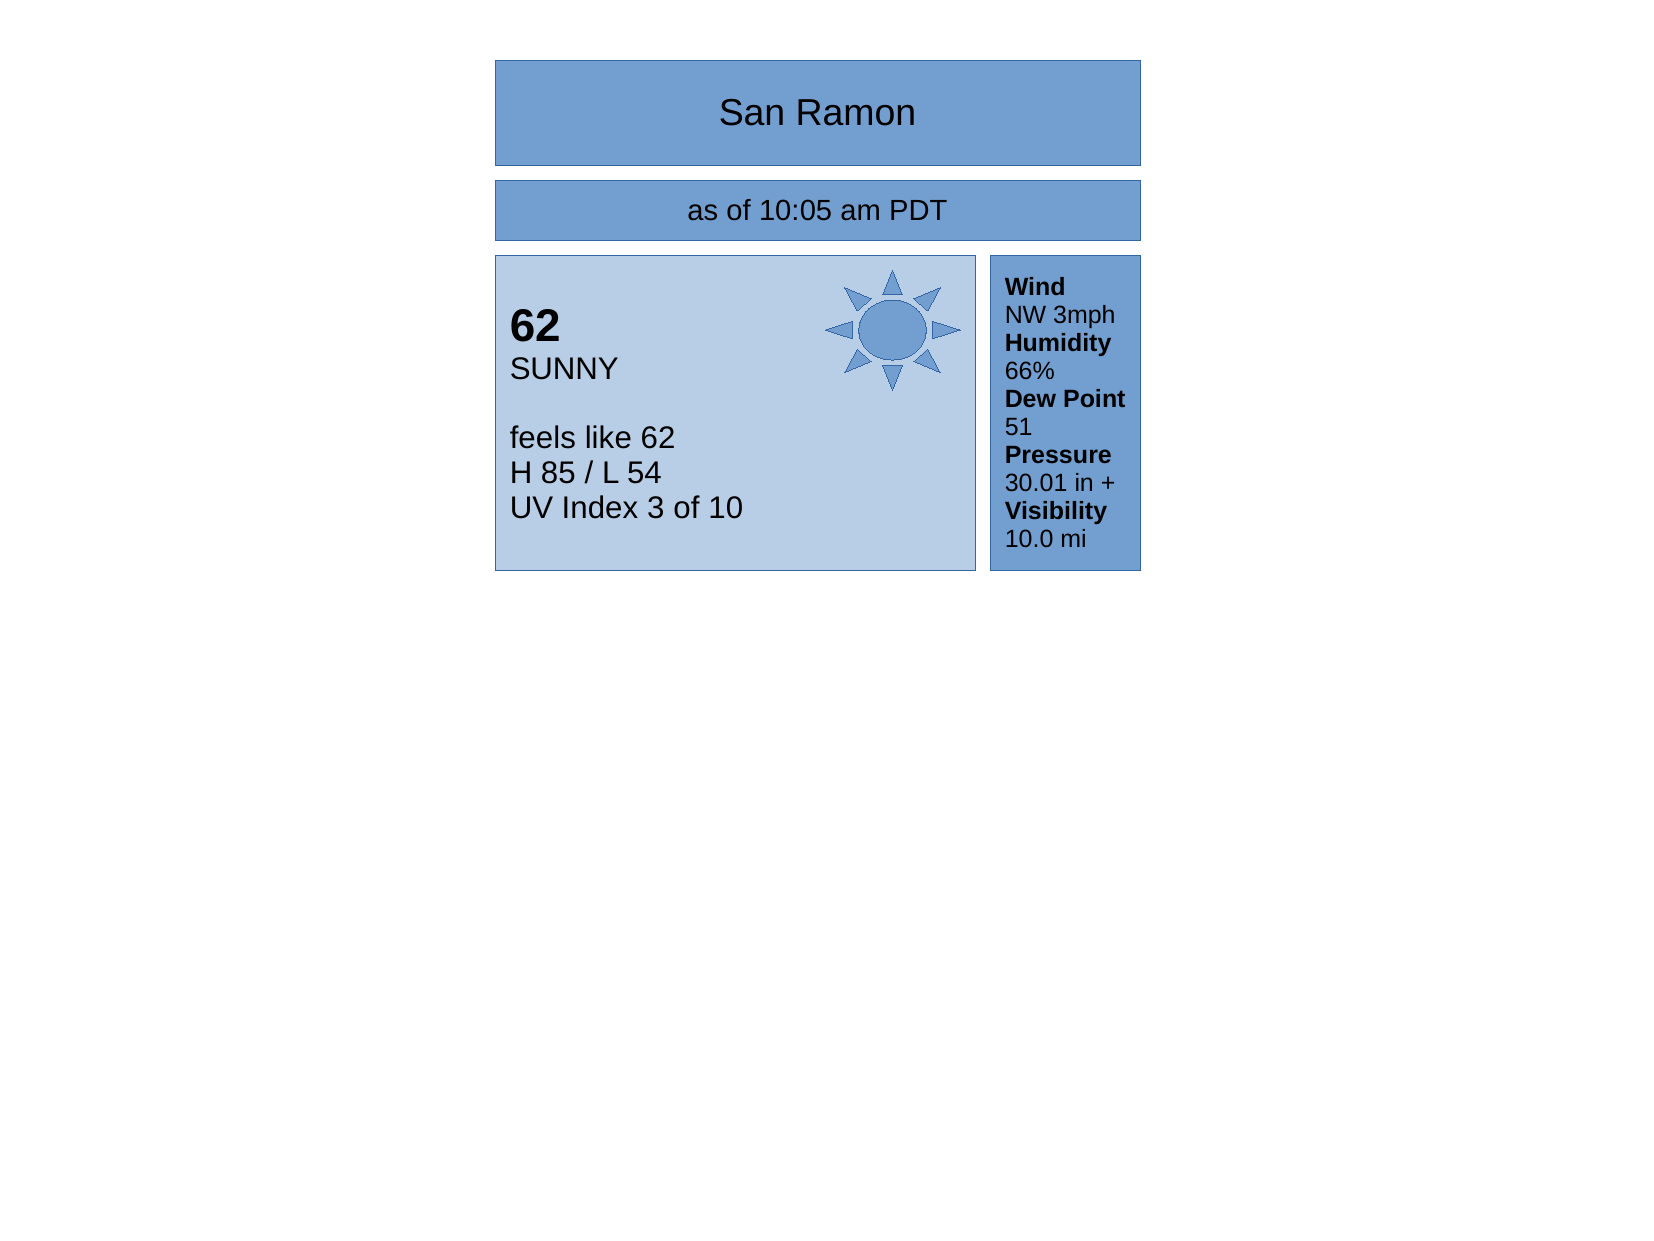

San Ramon
as of 10:05 am PDT
62
SUNNY
feels like 62
H 85 / L 54
UV Index 3 of 10
Wind
NW 3mph
Humidity
66%
Dew Point
51
Pressure
30.01 in +
Visibility
10.0 mi